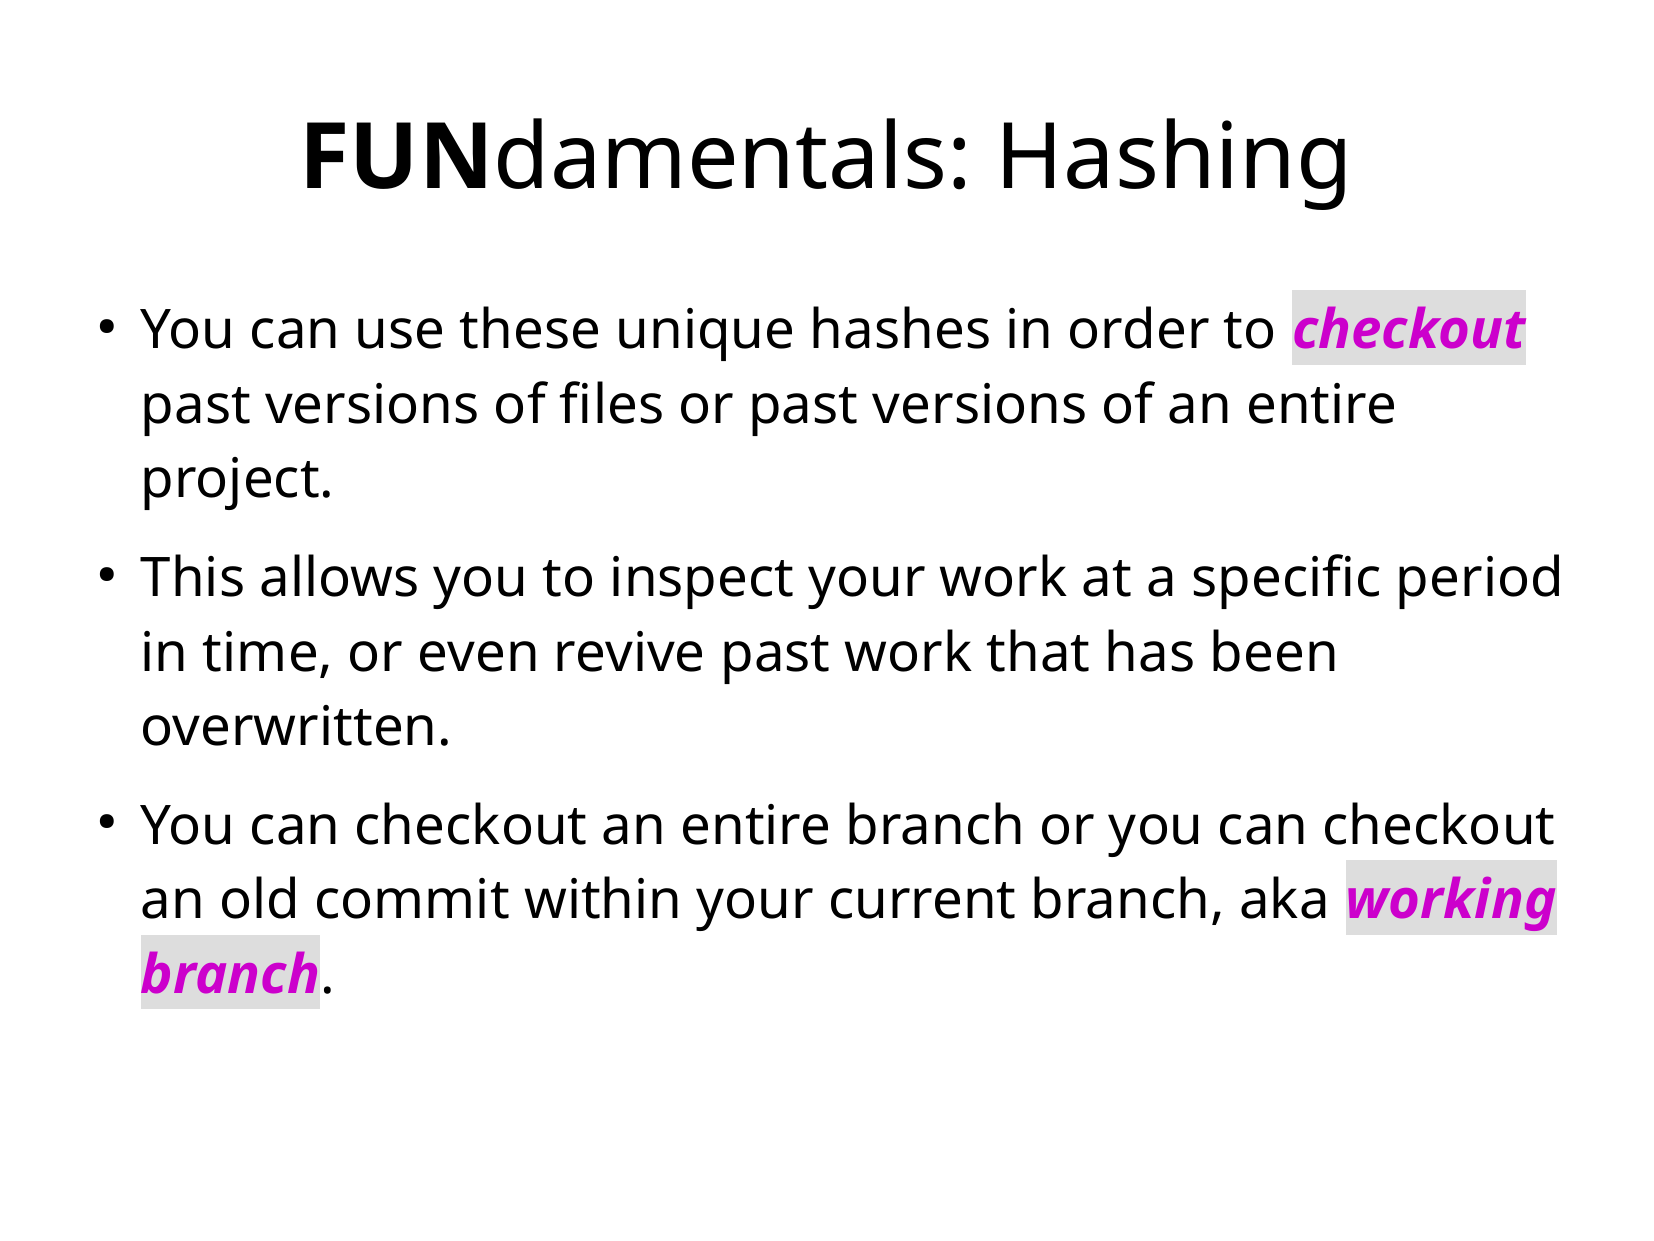

# FUNdamentals: Hashing
You can use these unique hashes in order to checkout past versions of files or past versions of an entire project.
This allows you to inspect your work at a specific period in time, or even revive past work that has been overwritten.
You can checkout an entire branch or you can checkout an old commit within your current branch, aka working branch.